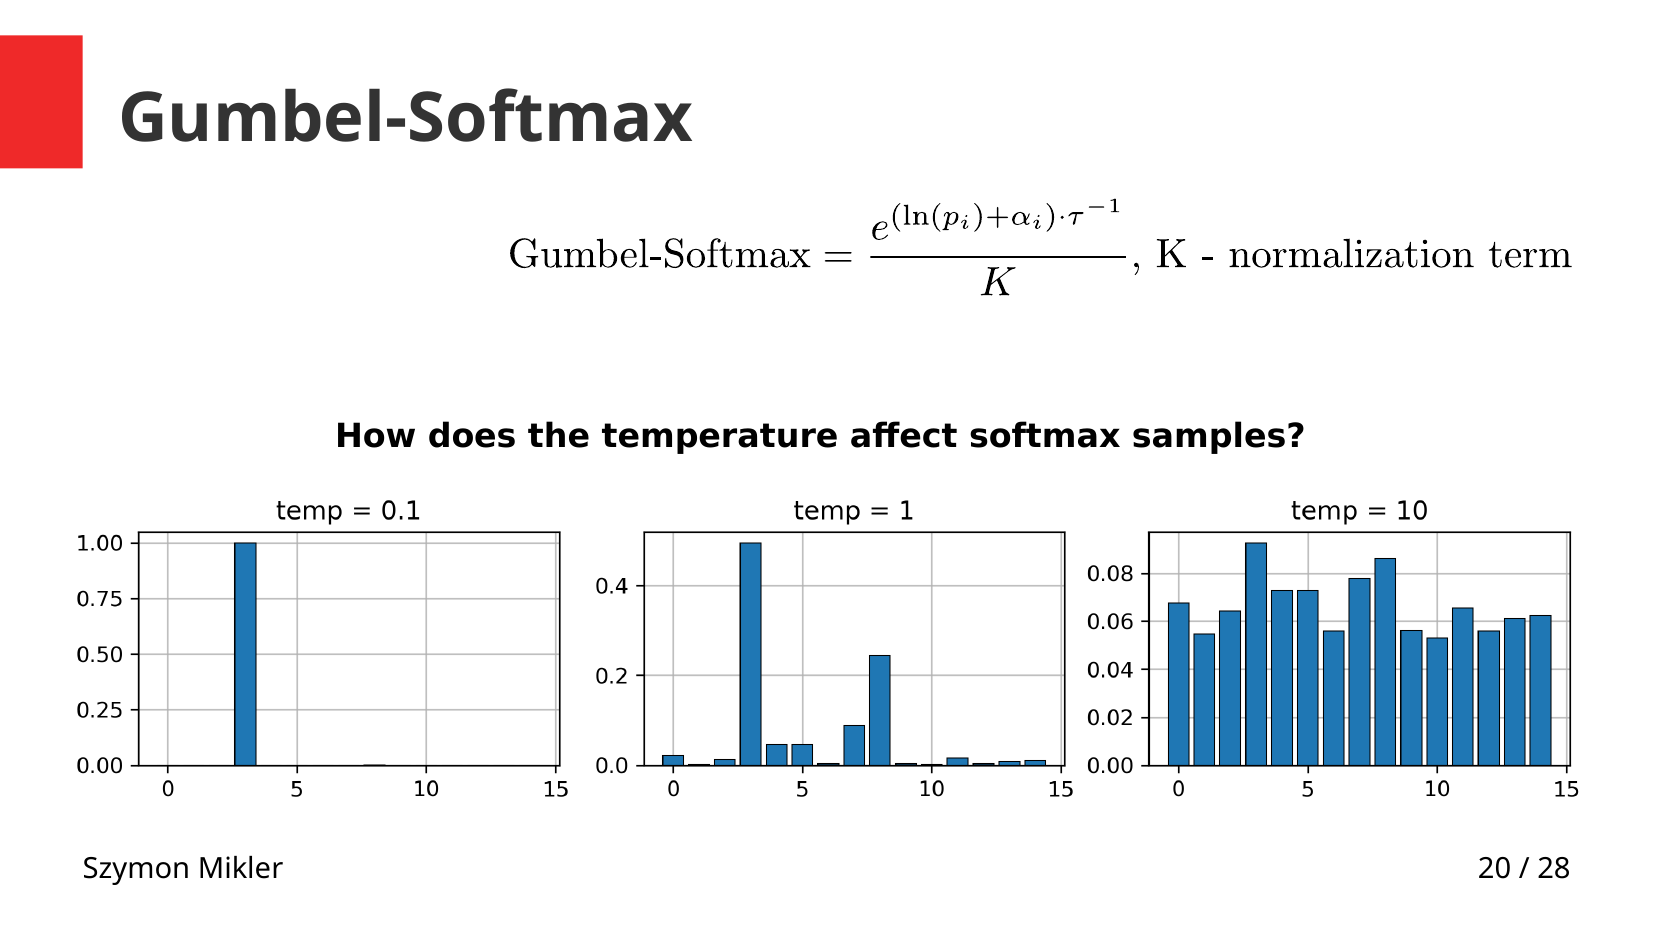

# Gumbel-Softmax
How does the temperature affect softmax samples?
Szymon Mikler
20